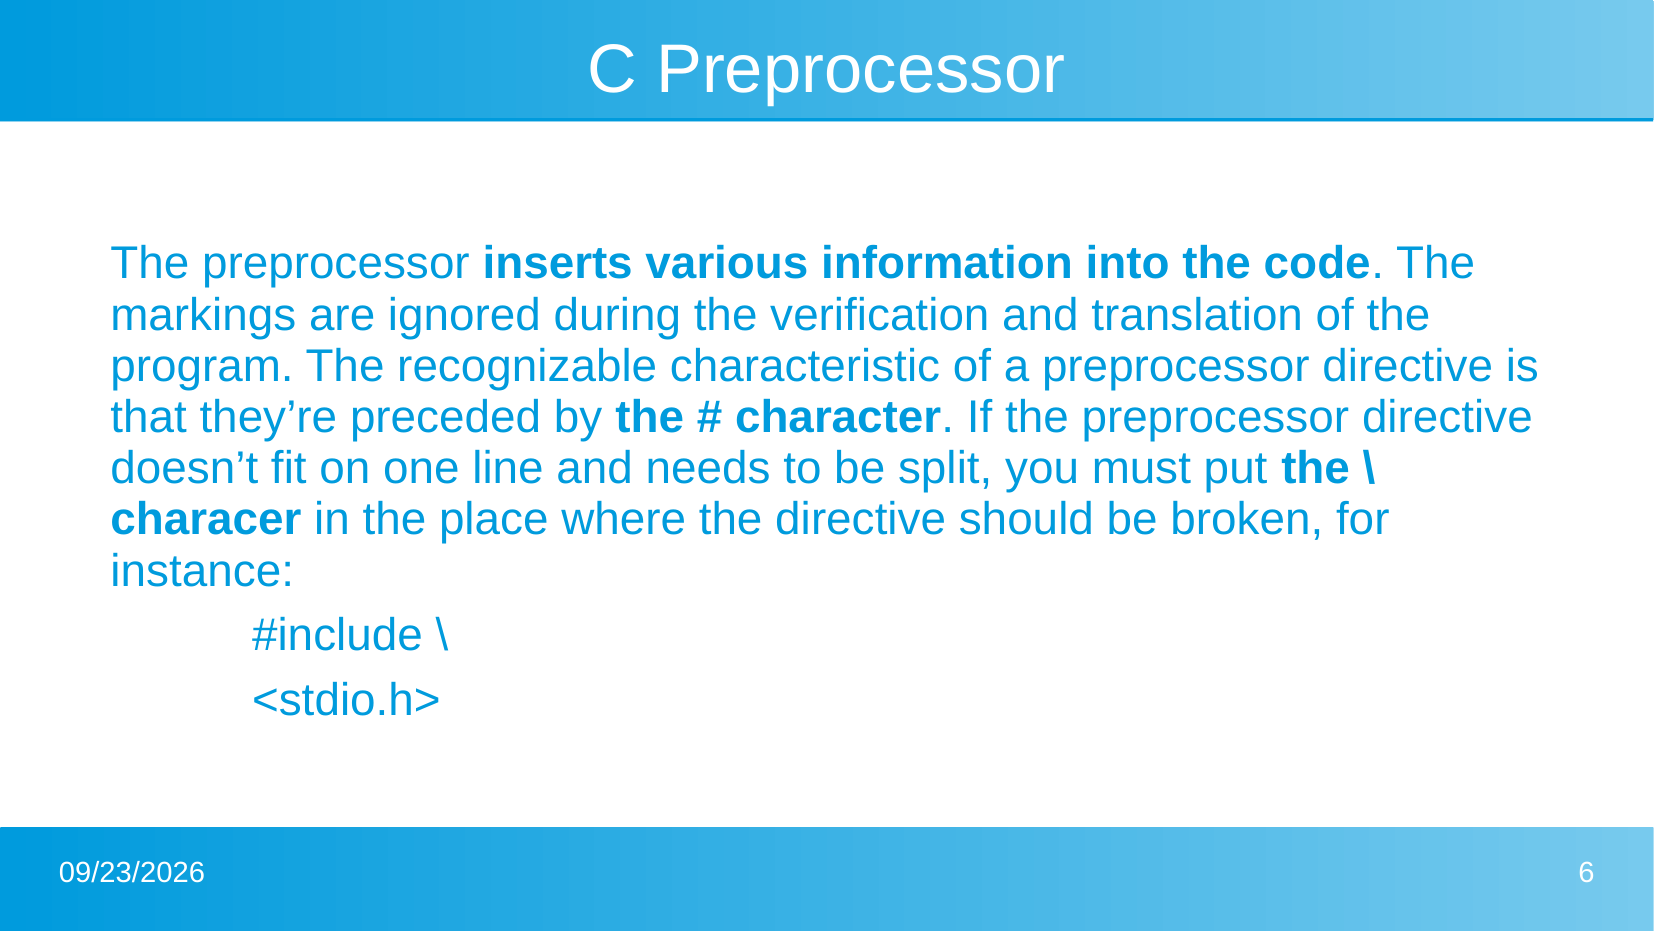

# C Preprocessor
The preprocessor inserts various information into the code. The markings are ignored during the verification and translation of the program. The recognizable characteristic of a preprocessor directive is that they’re preceded by the # character. If the preprocessor directive doesn’t fit on one line and needs to be split, you must put the \ characer in the place where the directive should be broken, for instance:
#include \
<stdio.h>
6